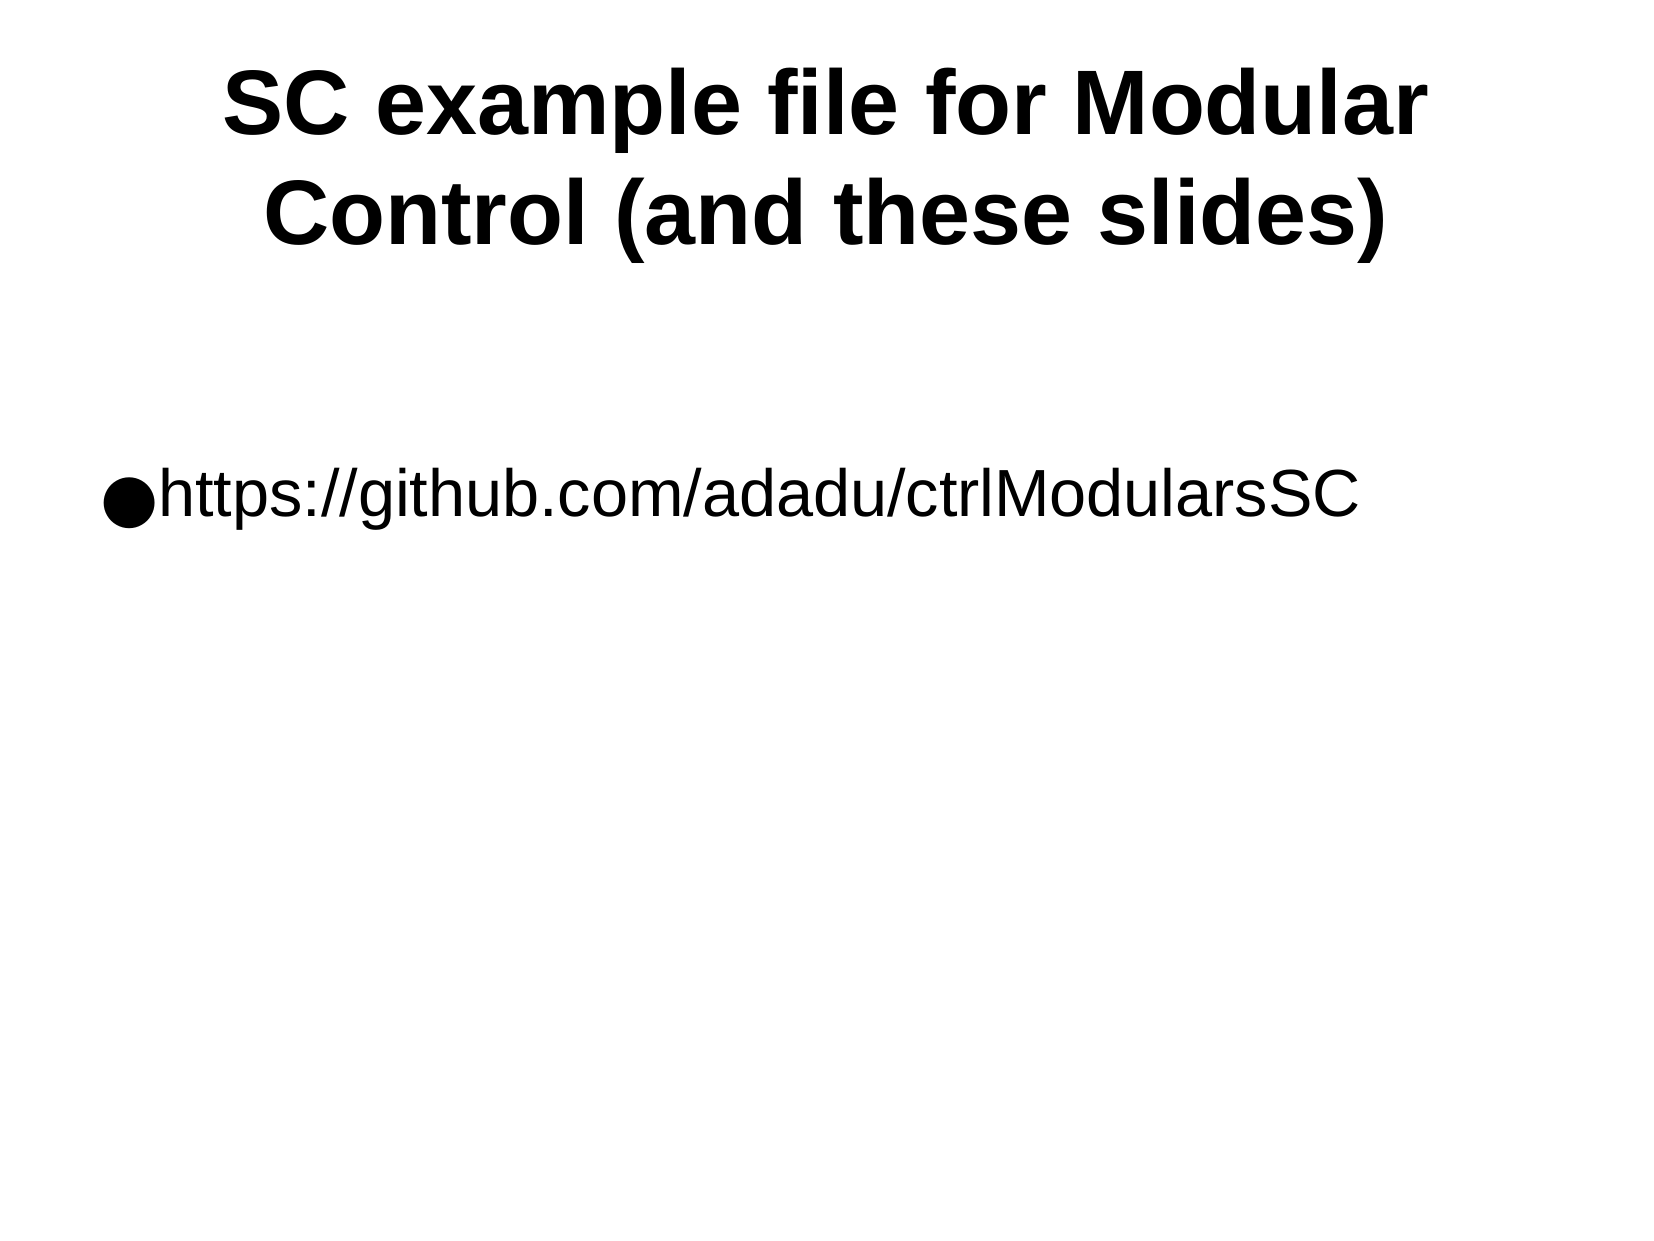

SC example file for Modular Control (and these slides)
https://github.com/adadu/ctrlModularsSC